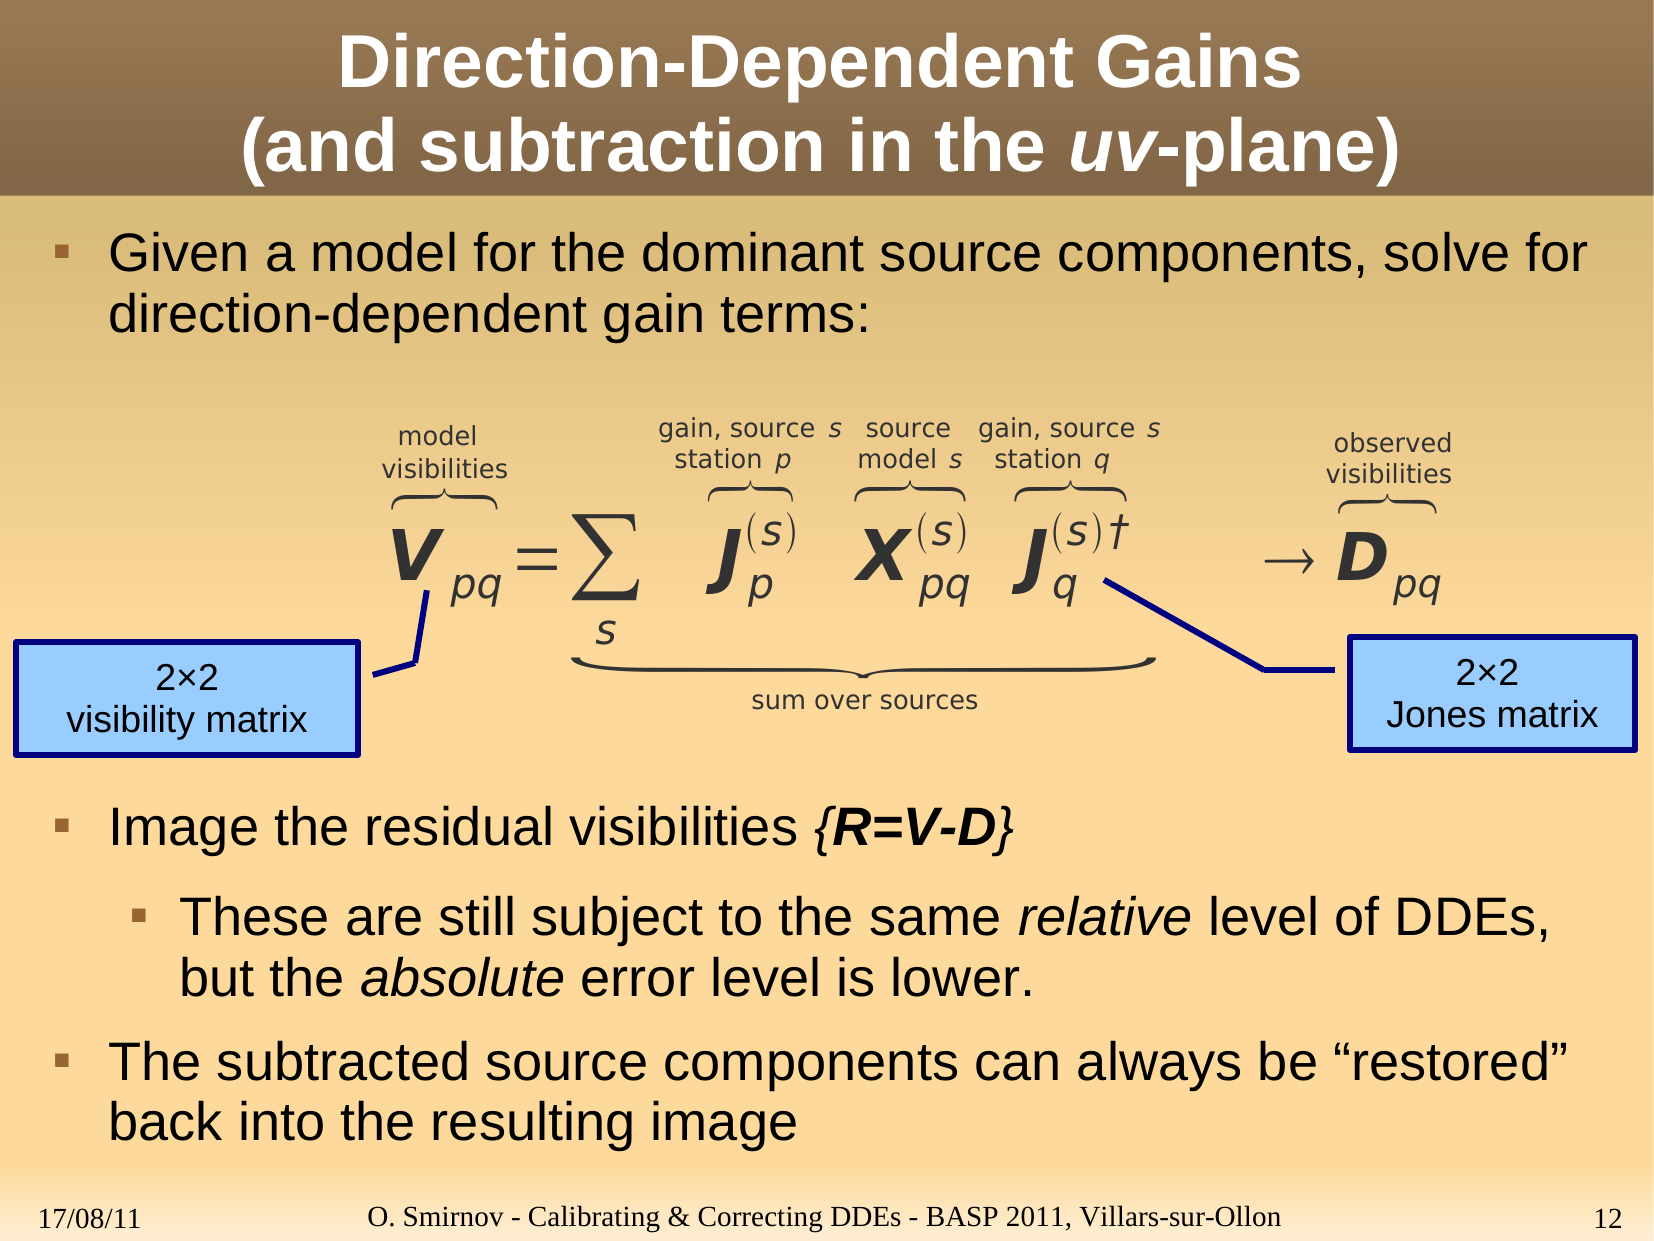

# Direction-Dependent Gains (and subtraction in the uv-plane)
Given a model for the dominant source components, solve for direction-dependent gain terms:
Image the residual visibilities {R=V-D}
These are still subject to the same relative level of DDEs, but the absolute error level is lower.
The subtracted source components can always be “restored” back into the resulting image
2×2
Jones matrix
2×2
visibility matrix
O. Smirnov - Calibrating & Correcting DDEs - BASP 2011, Villars-sur-Ollon
17/08/11
12